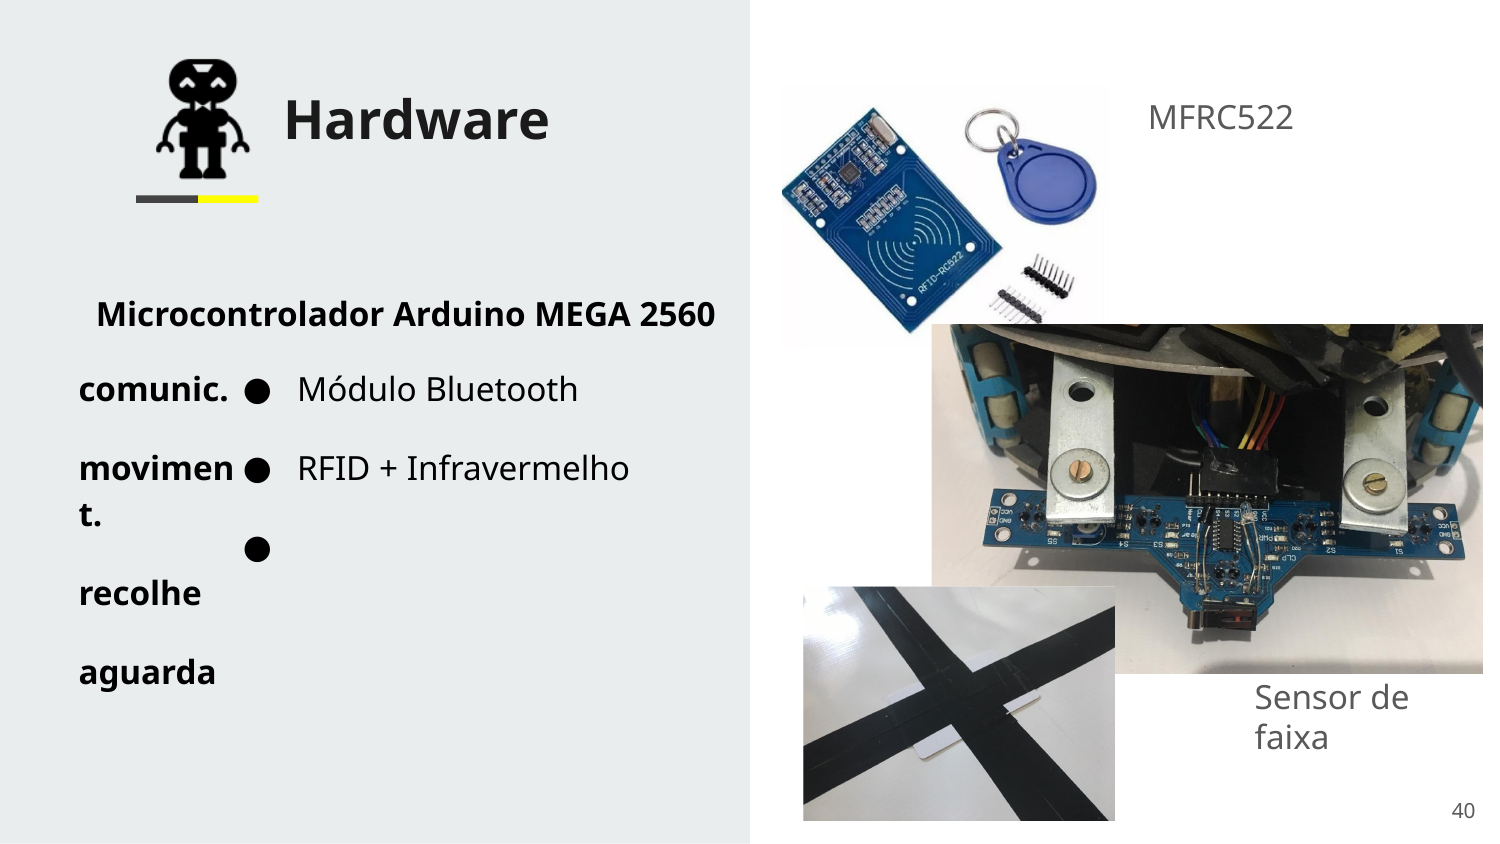

Hardware
MFRC522
# Microcontrolador Arduino MEGA 2560
comunic.
moviment.
recolhe
aguarda
Módulo Bluetooth
RFID + Infravermelho
Sensor de faixa